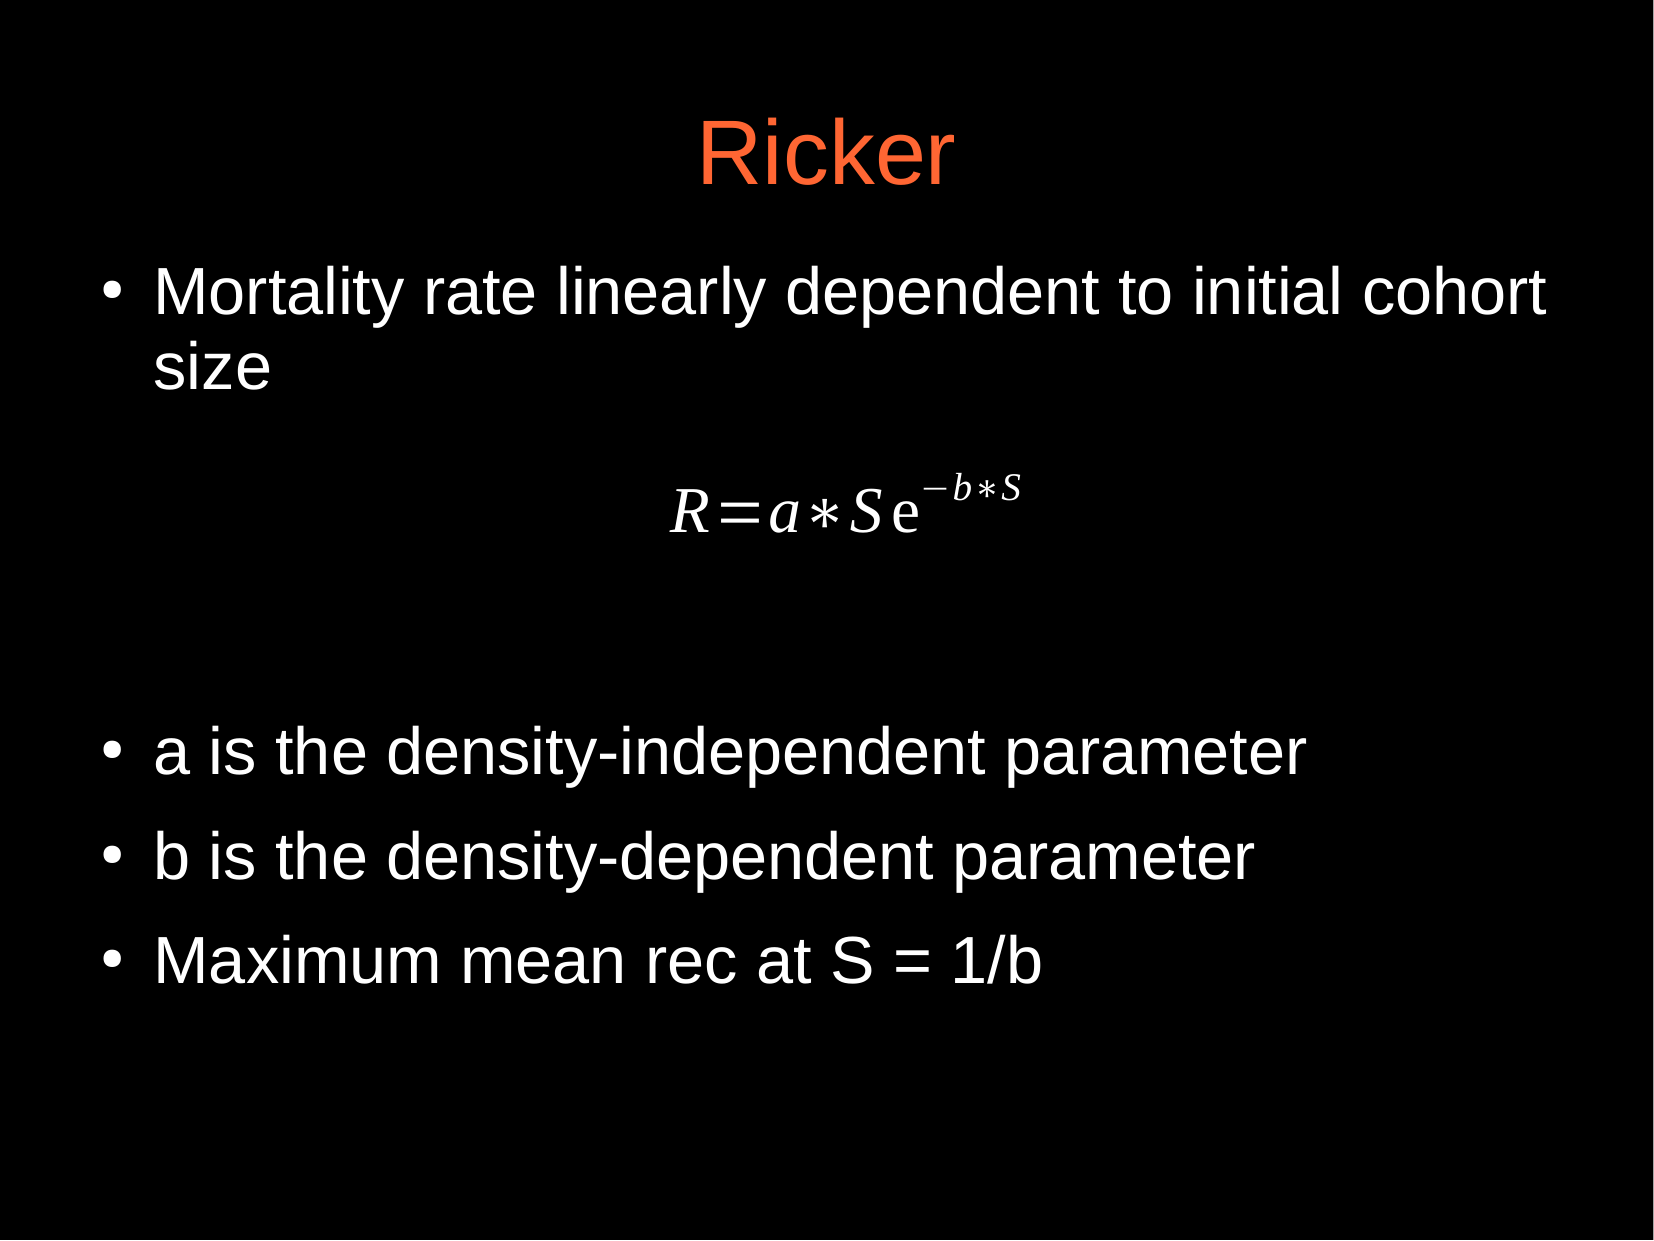

# Ricker
Mortality rate linearly dependent to initial cohort size
a is the density-independent parameter
b is the density-dependent parameter
Maximum mean rec at S = 1/b